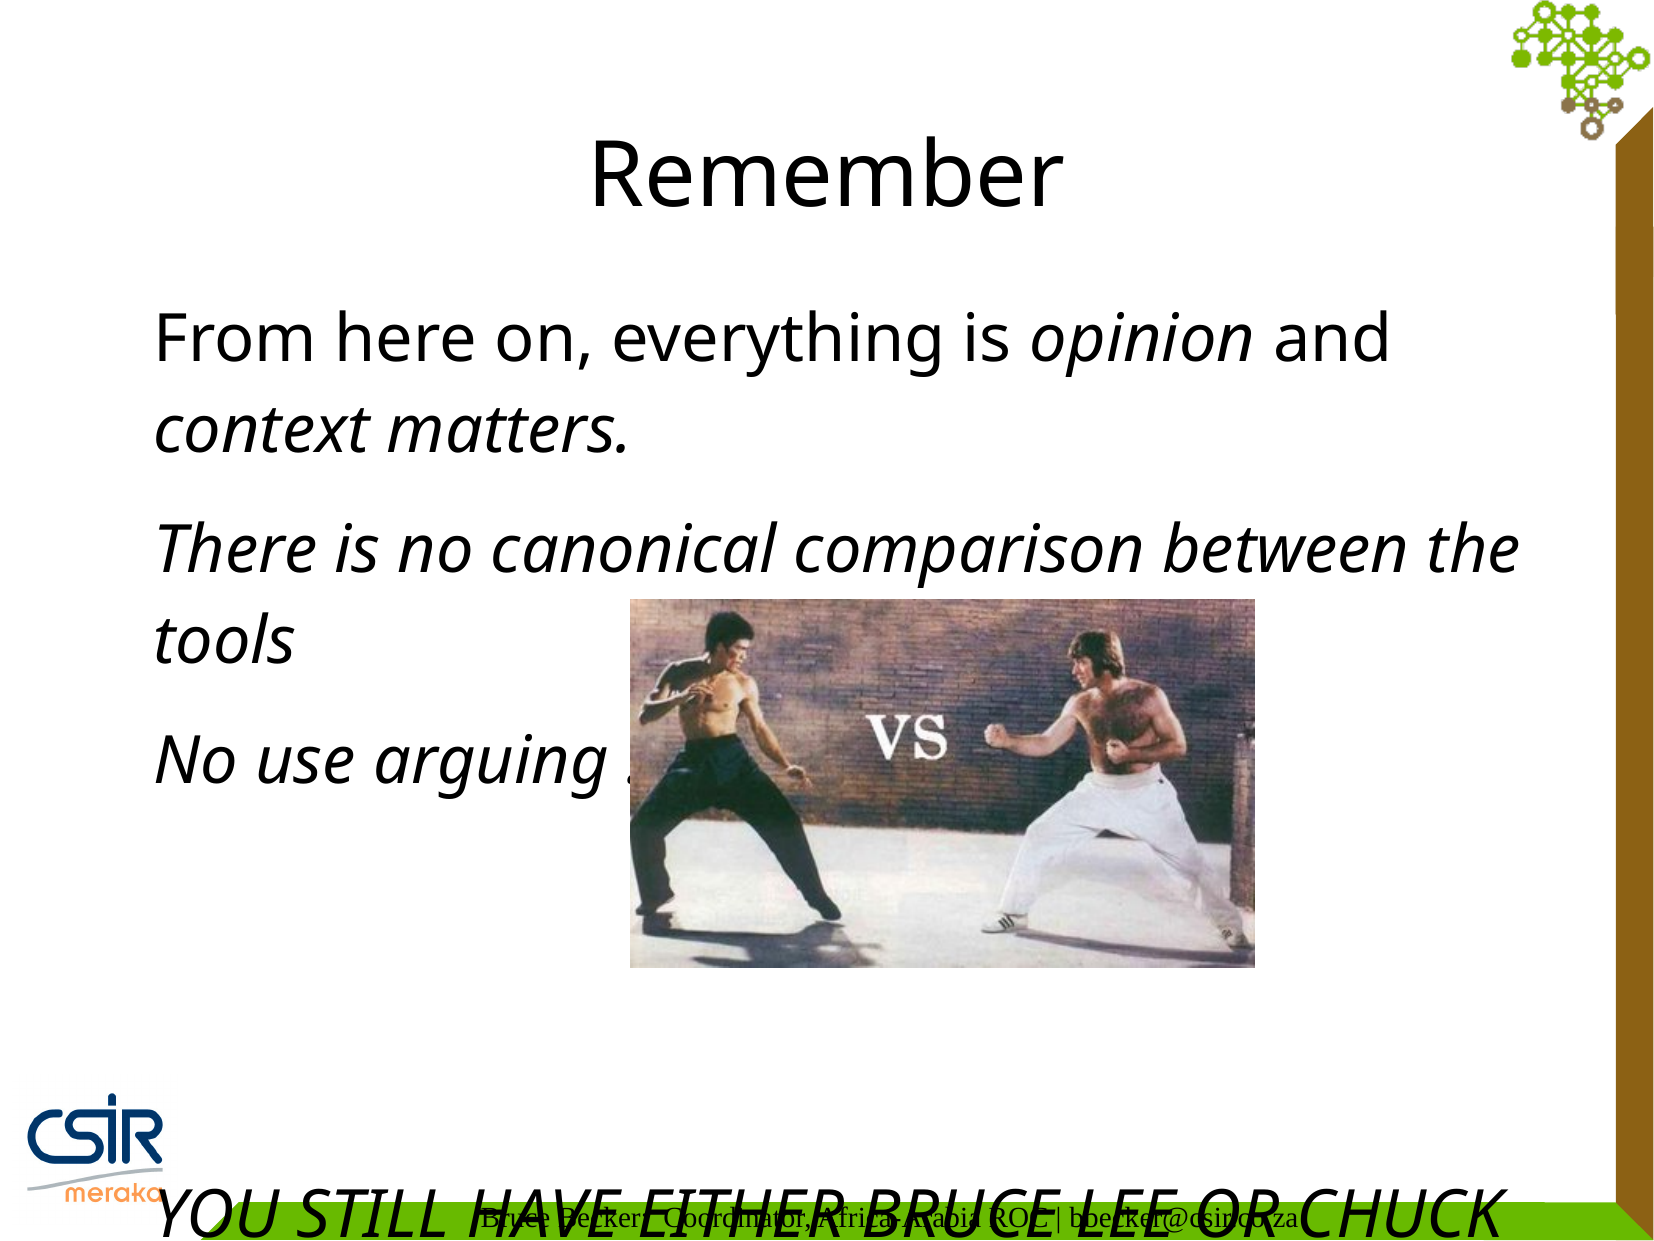

# Remember
From here on, everything is opinion and context matters.
There is no canonical comparison between the tools
No use arguing :
YOU STILL HAVE EITHER BRUCE LEE OR CHUCK NORRIS ON YOUR SIDE !!!
27